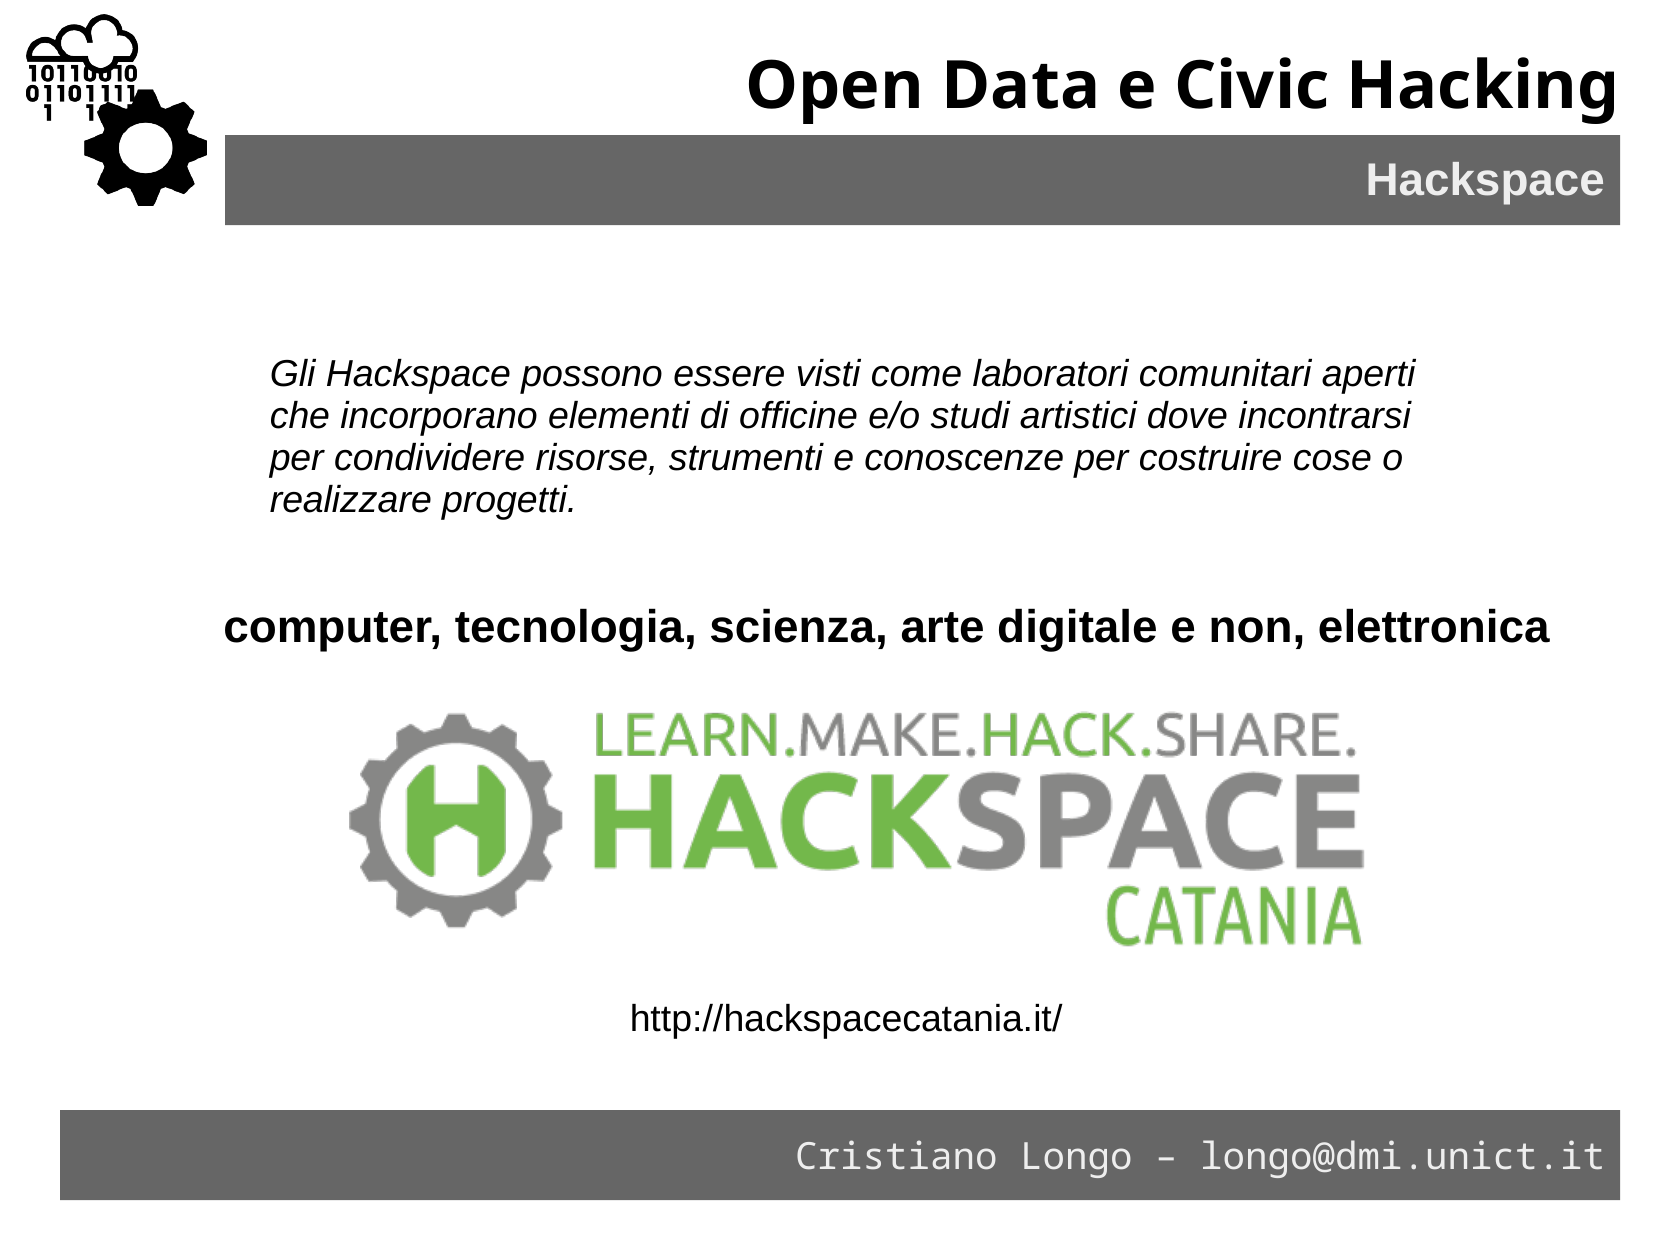

Open Data e Civic Hacking
Hackspace
Gli Hackspace possono essere visti come laboratori comunitari aperti che incorporano elementi di officine e/o studi artistici dove incontrarsi per condividere risorse, strumenti e conoscenze per costruire cose o realizzare progetti.
computer, tecnologia, scienza, arte digitale e non, elettronica
http://hackspacecatania.it/
Cristiano Longo – longo@dmi.unict.it